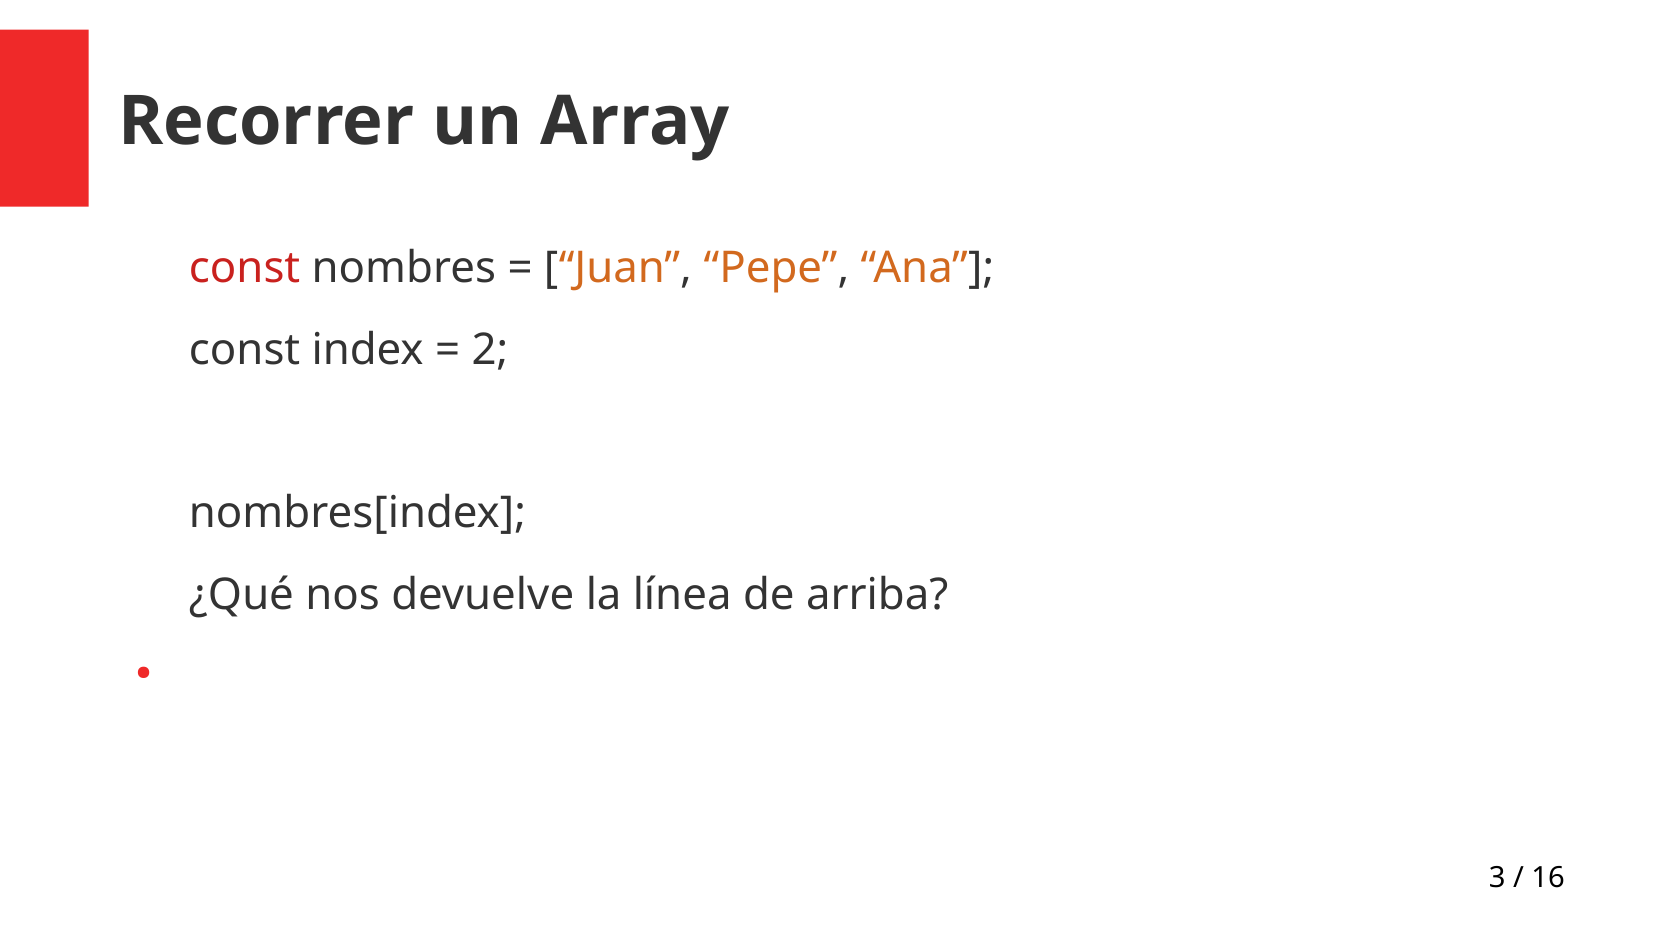

# Recorrer un Array
const nombres = [“Juan”, “Pepe”, “Ana”];
const index = 2;
nombres[index];
¿Qué nos devuelve la línea de arriba?
3